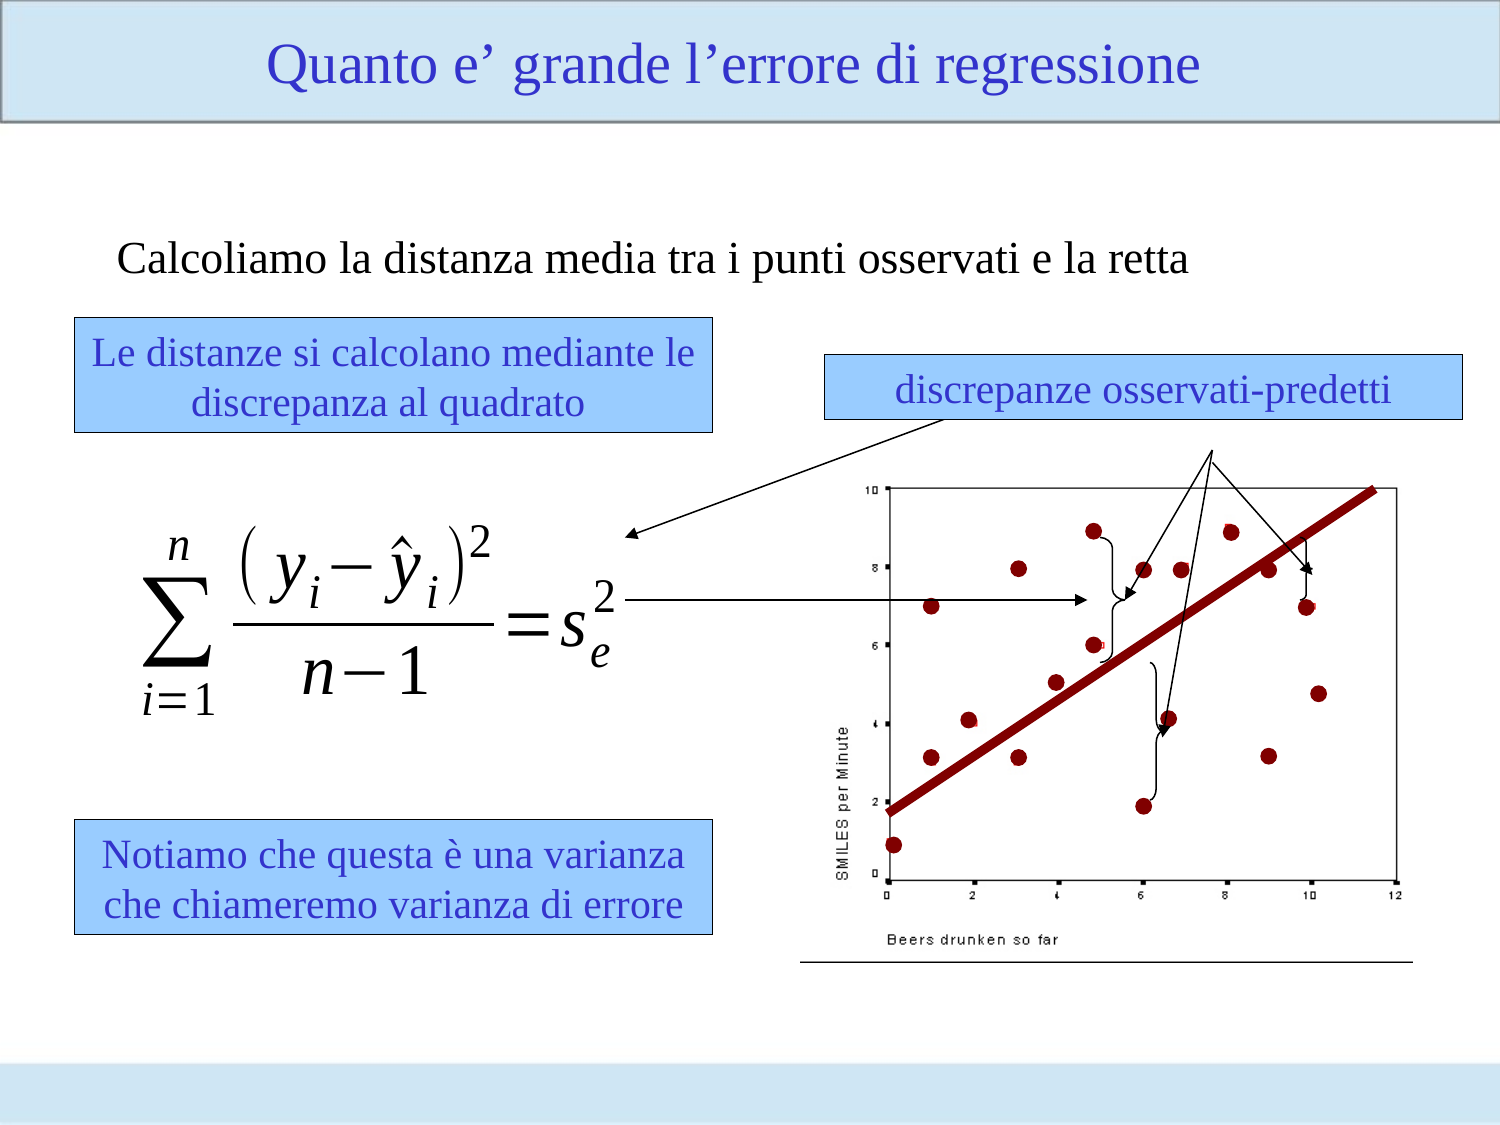

# Quanto e’ grande l’errore di regressione
Calcoliamo la distanza media tra i punti osservati e la retta
Le distanze si calcolano mediante le discrepanza al quadrato
discrepanze osservati-predetti
Notiamo che questa è una varianza che chiameremo varianza di errore
66